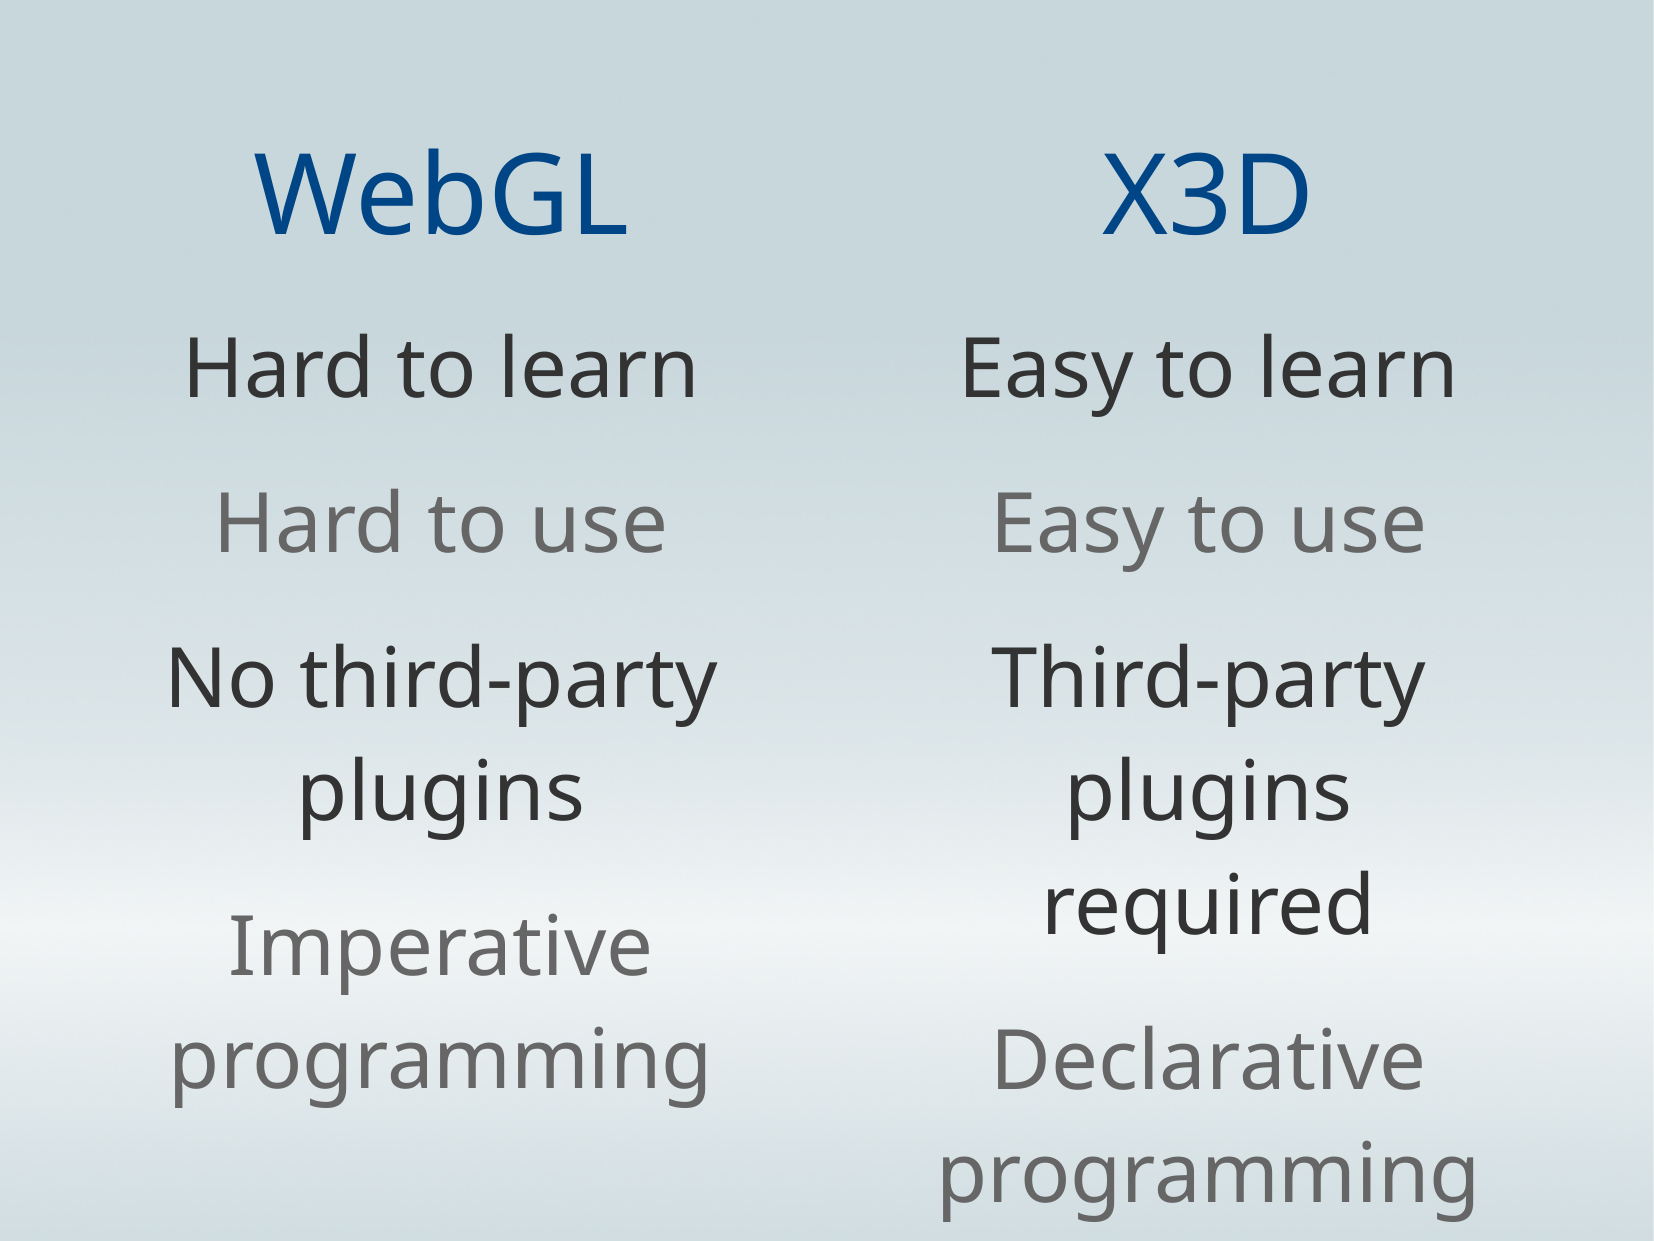

WebGL
Hard to learn
Hard to use
No third-party plugins
Imperative programming
X3D
Easy to learn
Easy to use
Third-party plugins required
Declarative programming